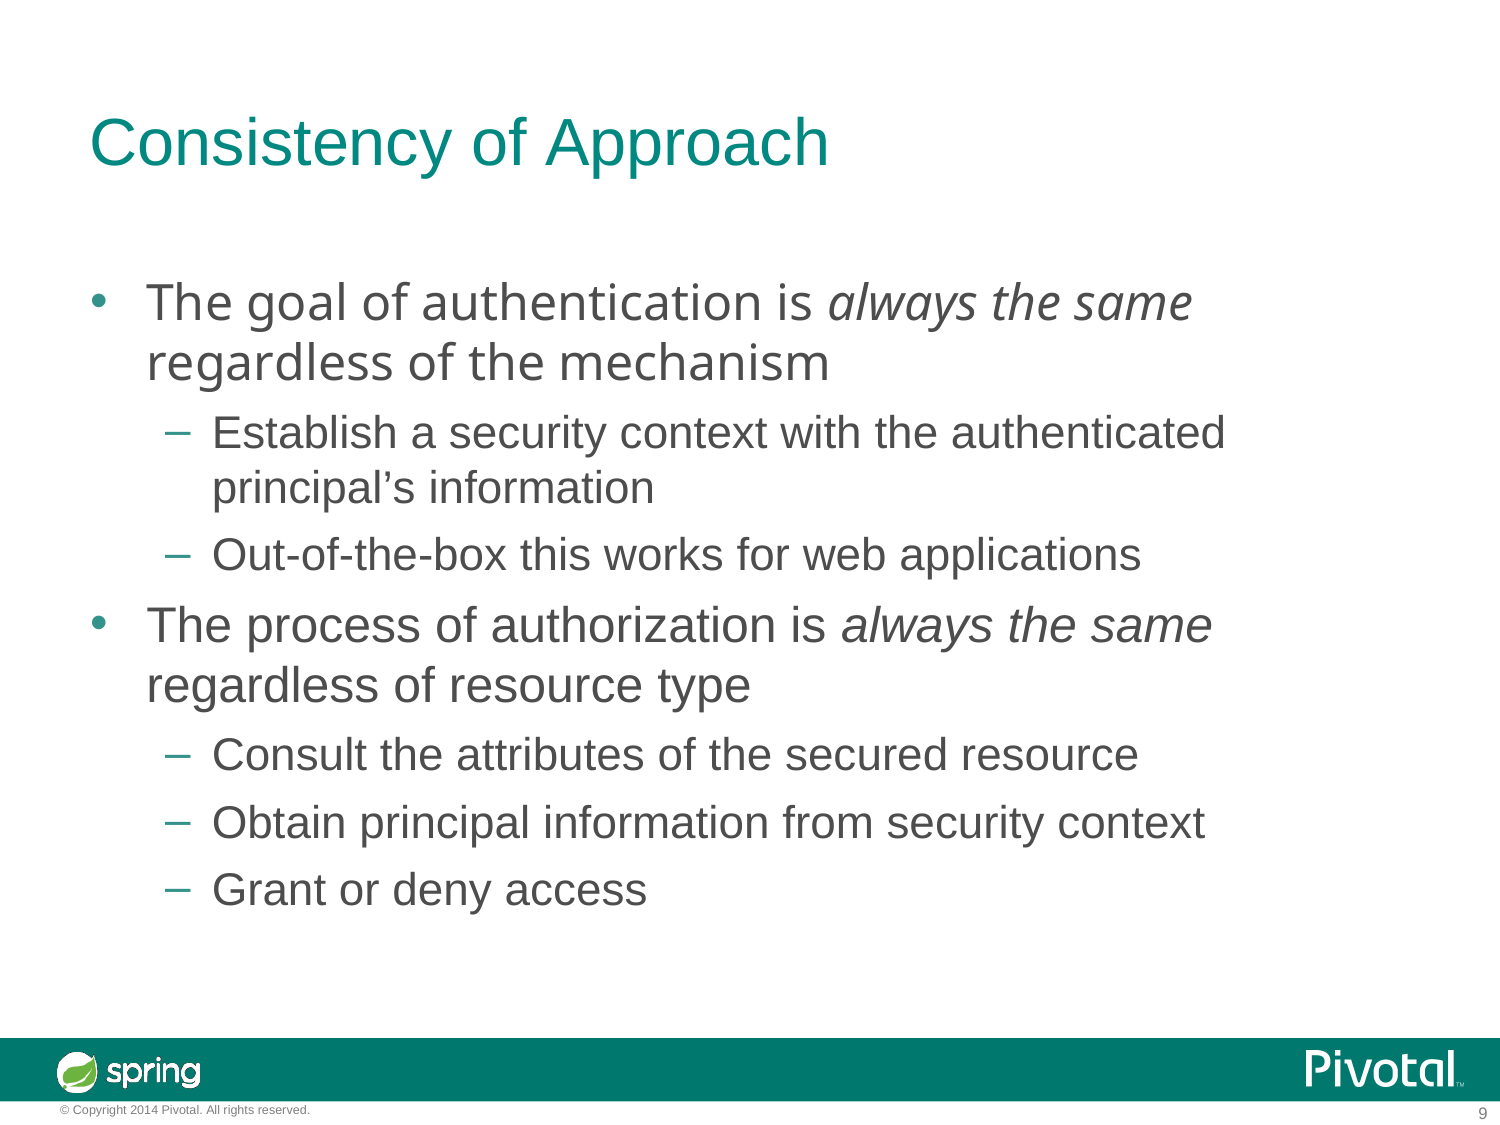

# Consistency of Approach
The goal of authentication is always the same regardless of the mechanism
Establish a security context with the authenticated principal’s information
Out-of-the-box this works for web applications
The process of authorization is always the same regardless of resource type
Consult the attributes of the secured resource
Obtain principal information from security context
Grant or deny access